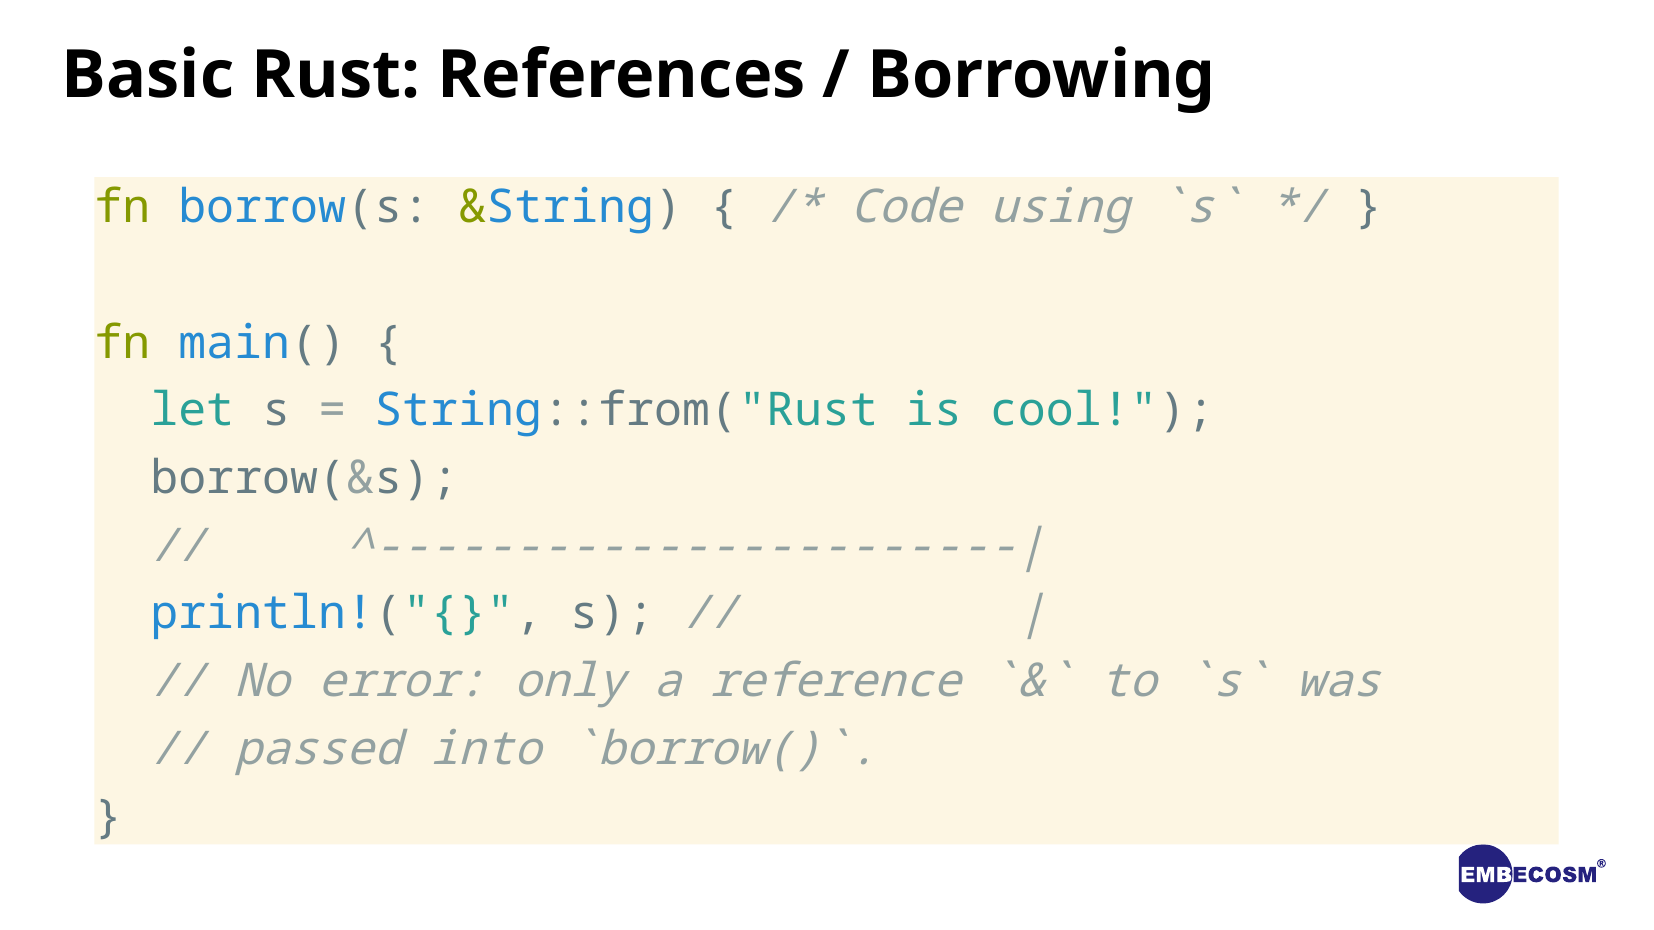

# Basic Rust: References / Borrowing
fn borrow(s: &String) { /* Code using `s` */ }
fn main() {
 let s = String::from("Rust is cool!");
 borrow(&s);
 // ^-----------------------|
 println!("{}", s); // |
 // No error: only a reference `&` to `s` was
 // passed into `borrow()`.
}